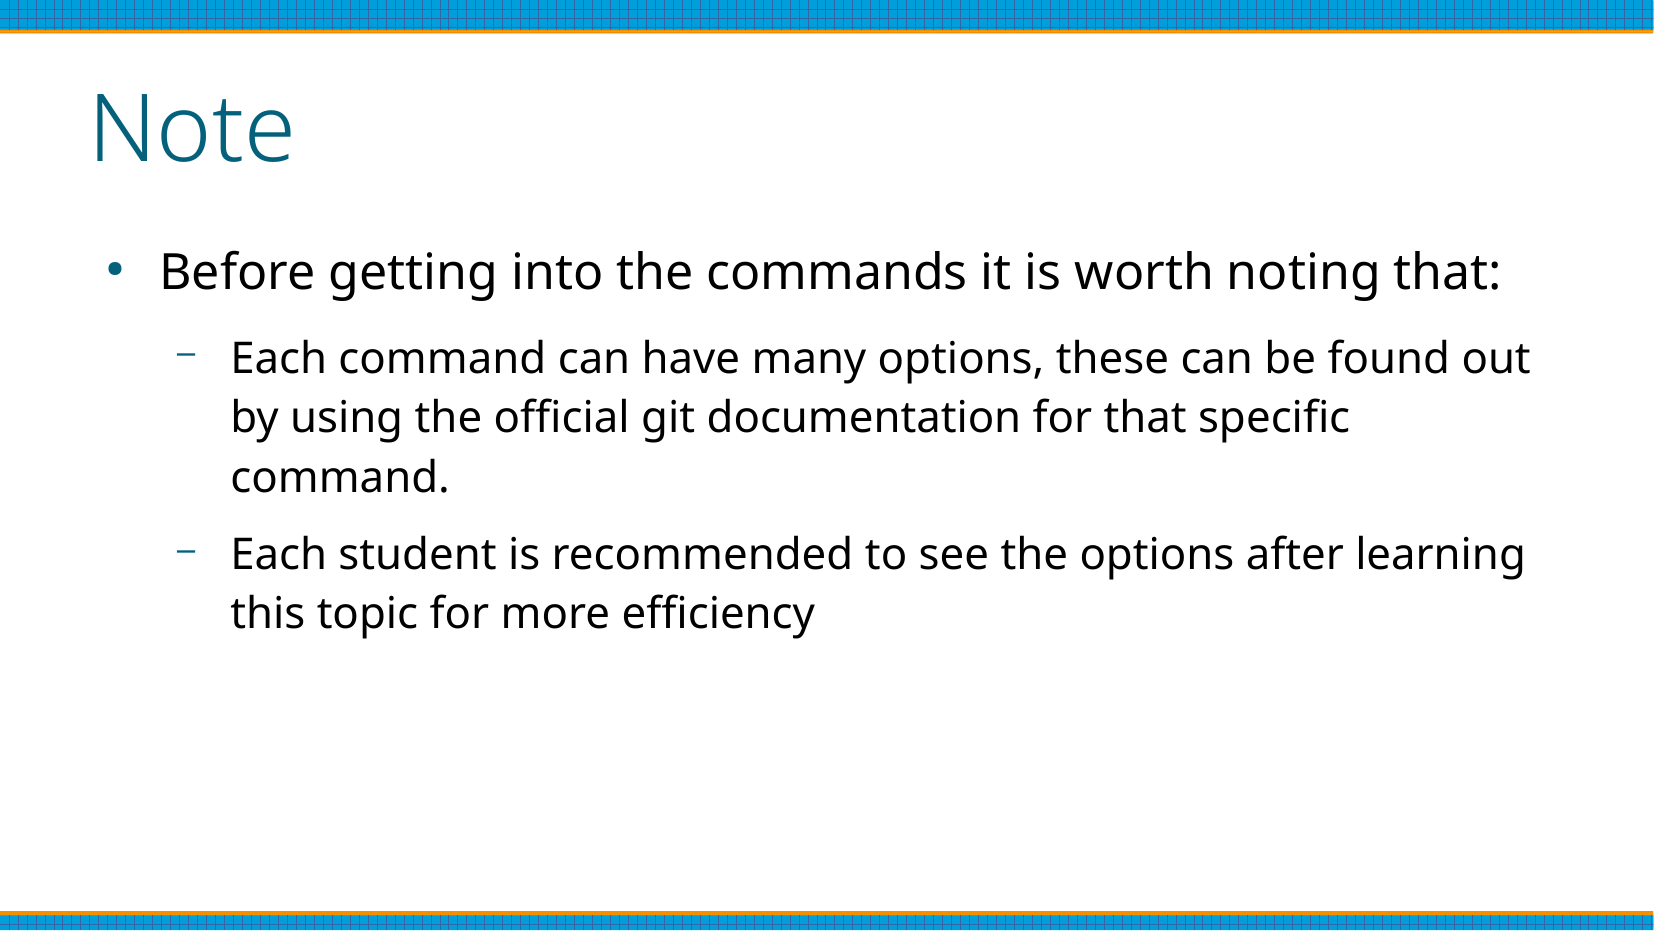

# Note
Before getting into the commands it is worth noting that:
Each command can have many options, these can be found out by using the official git documentation for that specific command.
Each student is recommended to see the options after learning this topic for more efficiency